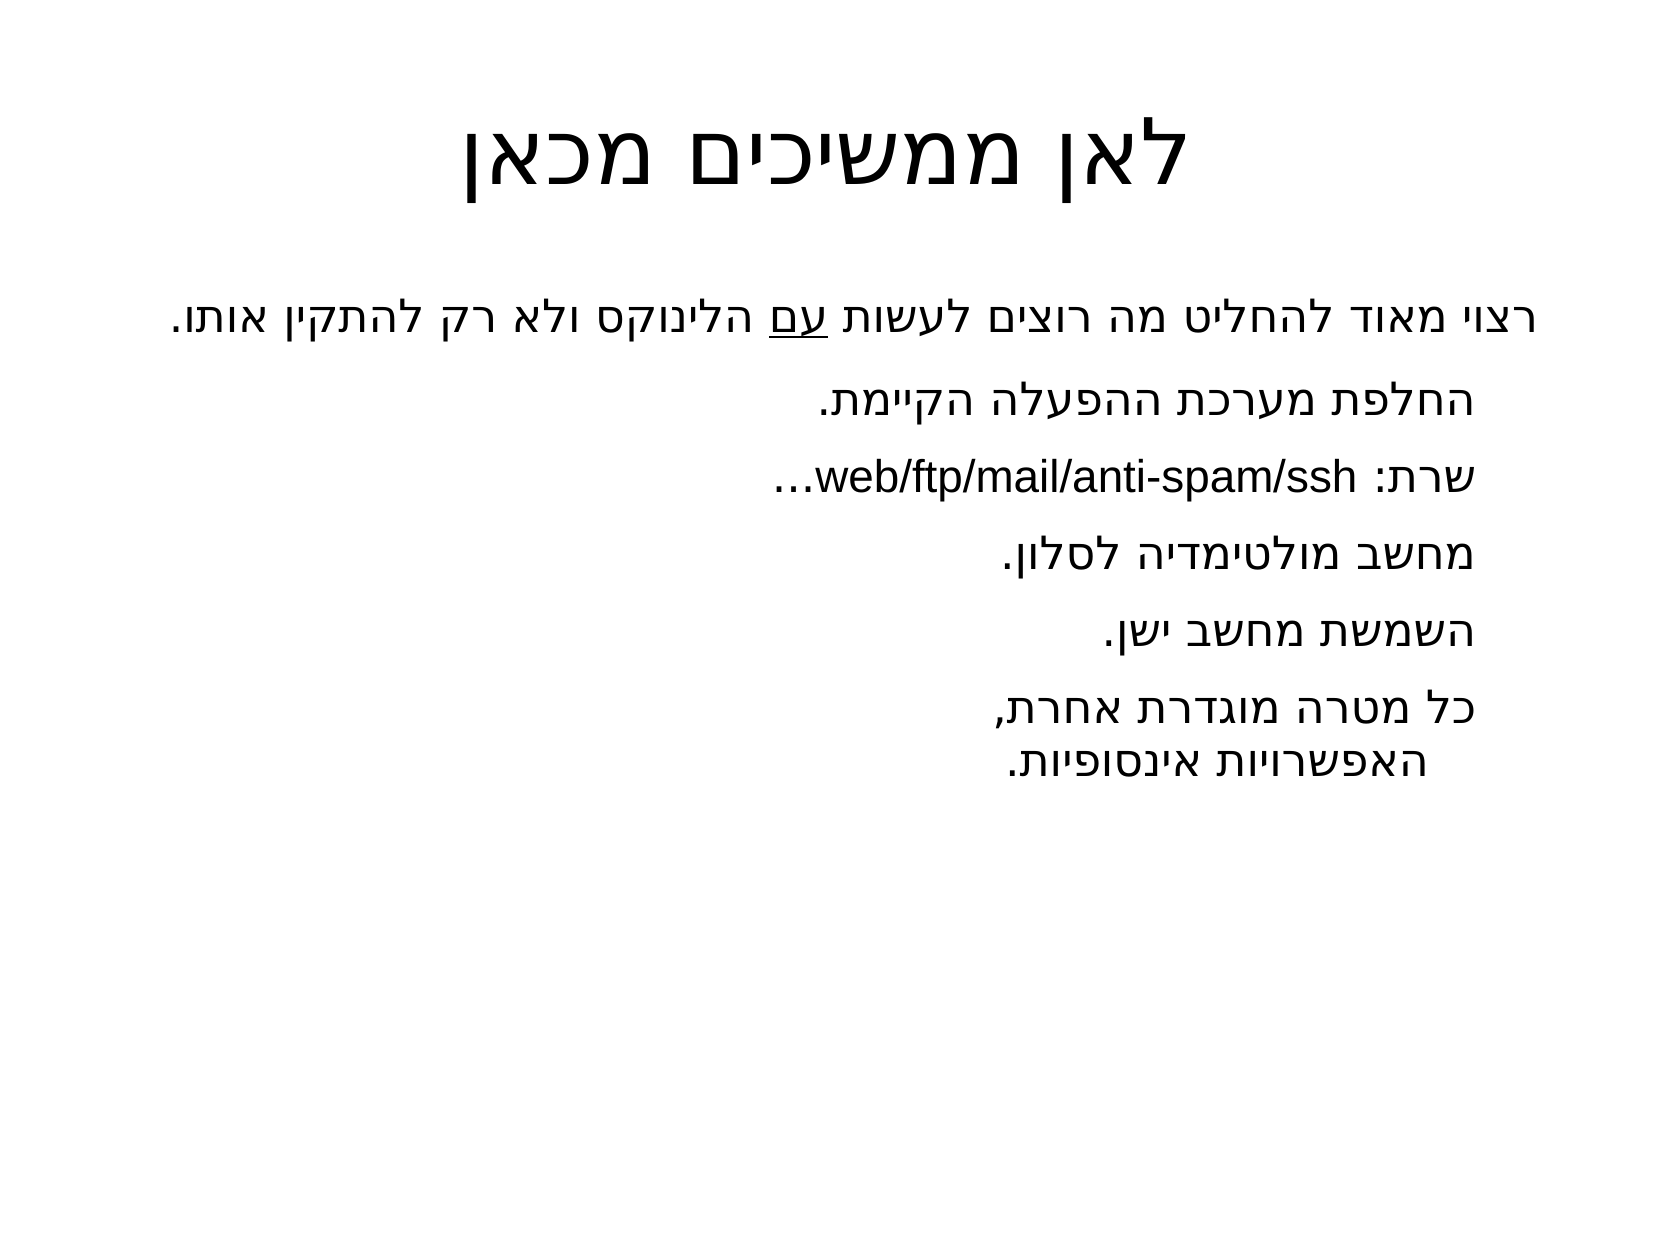

# לאן ממשיכים מכאן
 רצוי מאוד להחליט מה רוצים לעשות עם הלינוקס ולא רק להתקין אותו.
החלפת מערכת ההפעלה הקיימת.
שרת: web/ftp/mail/anti-spam/ssh...
מחשב מולטימדיה לסלון.
השמשת מחשב ישן.
כל מטרה מוגדרת אחרת,
האפשרויות אינסופיות.